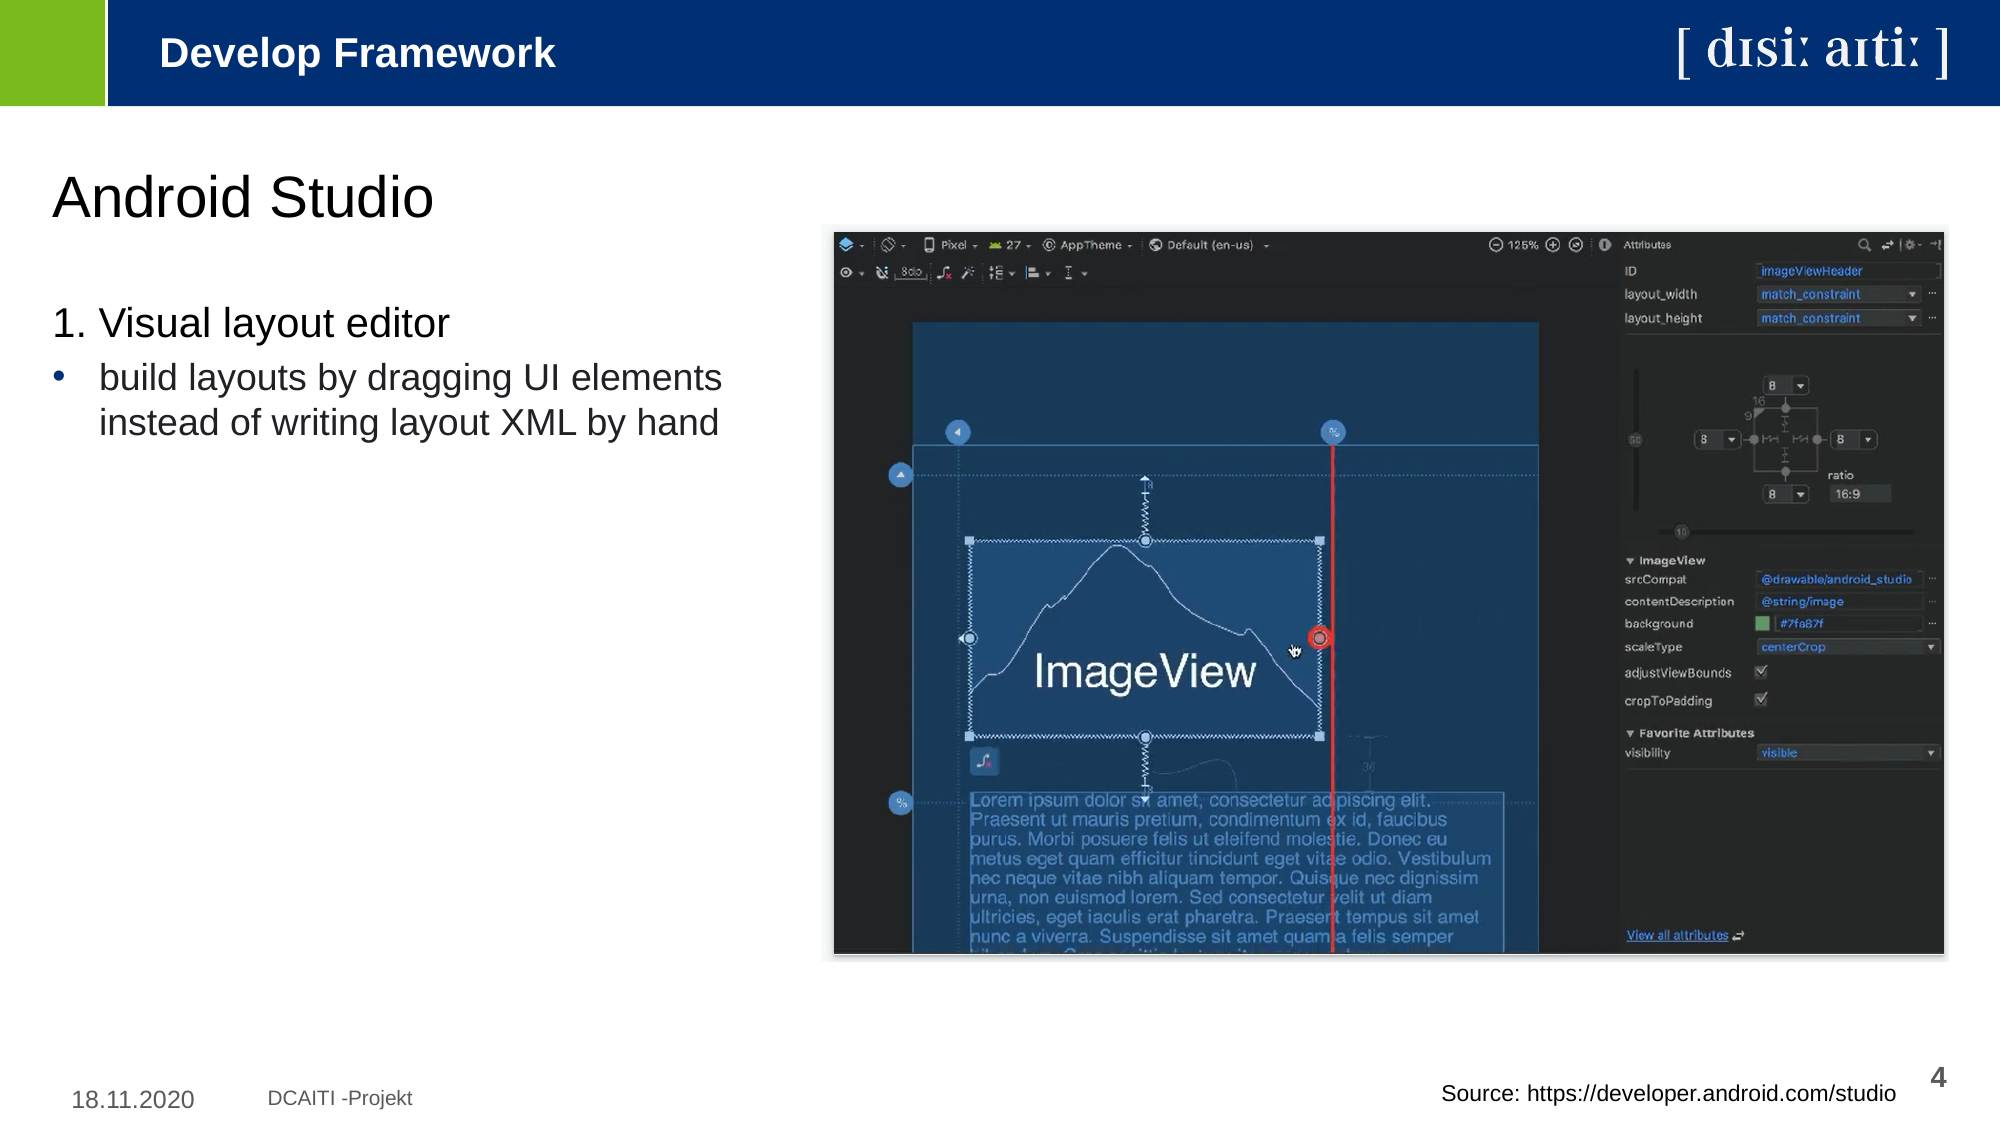

Develop Framework
# Android Studio
1. Visual layout editor
build layouts by dragging UI elements instead of writing layout XML by hand
Source: https://developer.android.com/studio
18.11.2020
DCAITI -Projekt